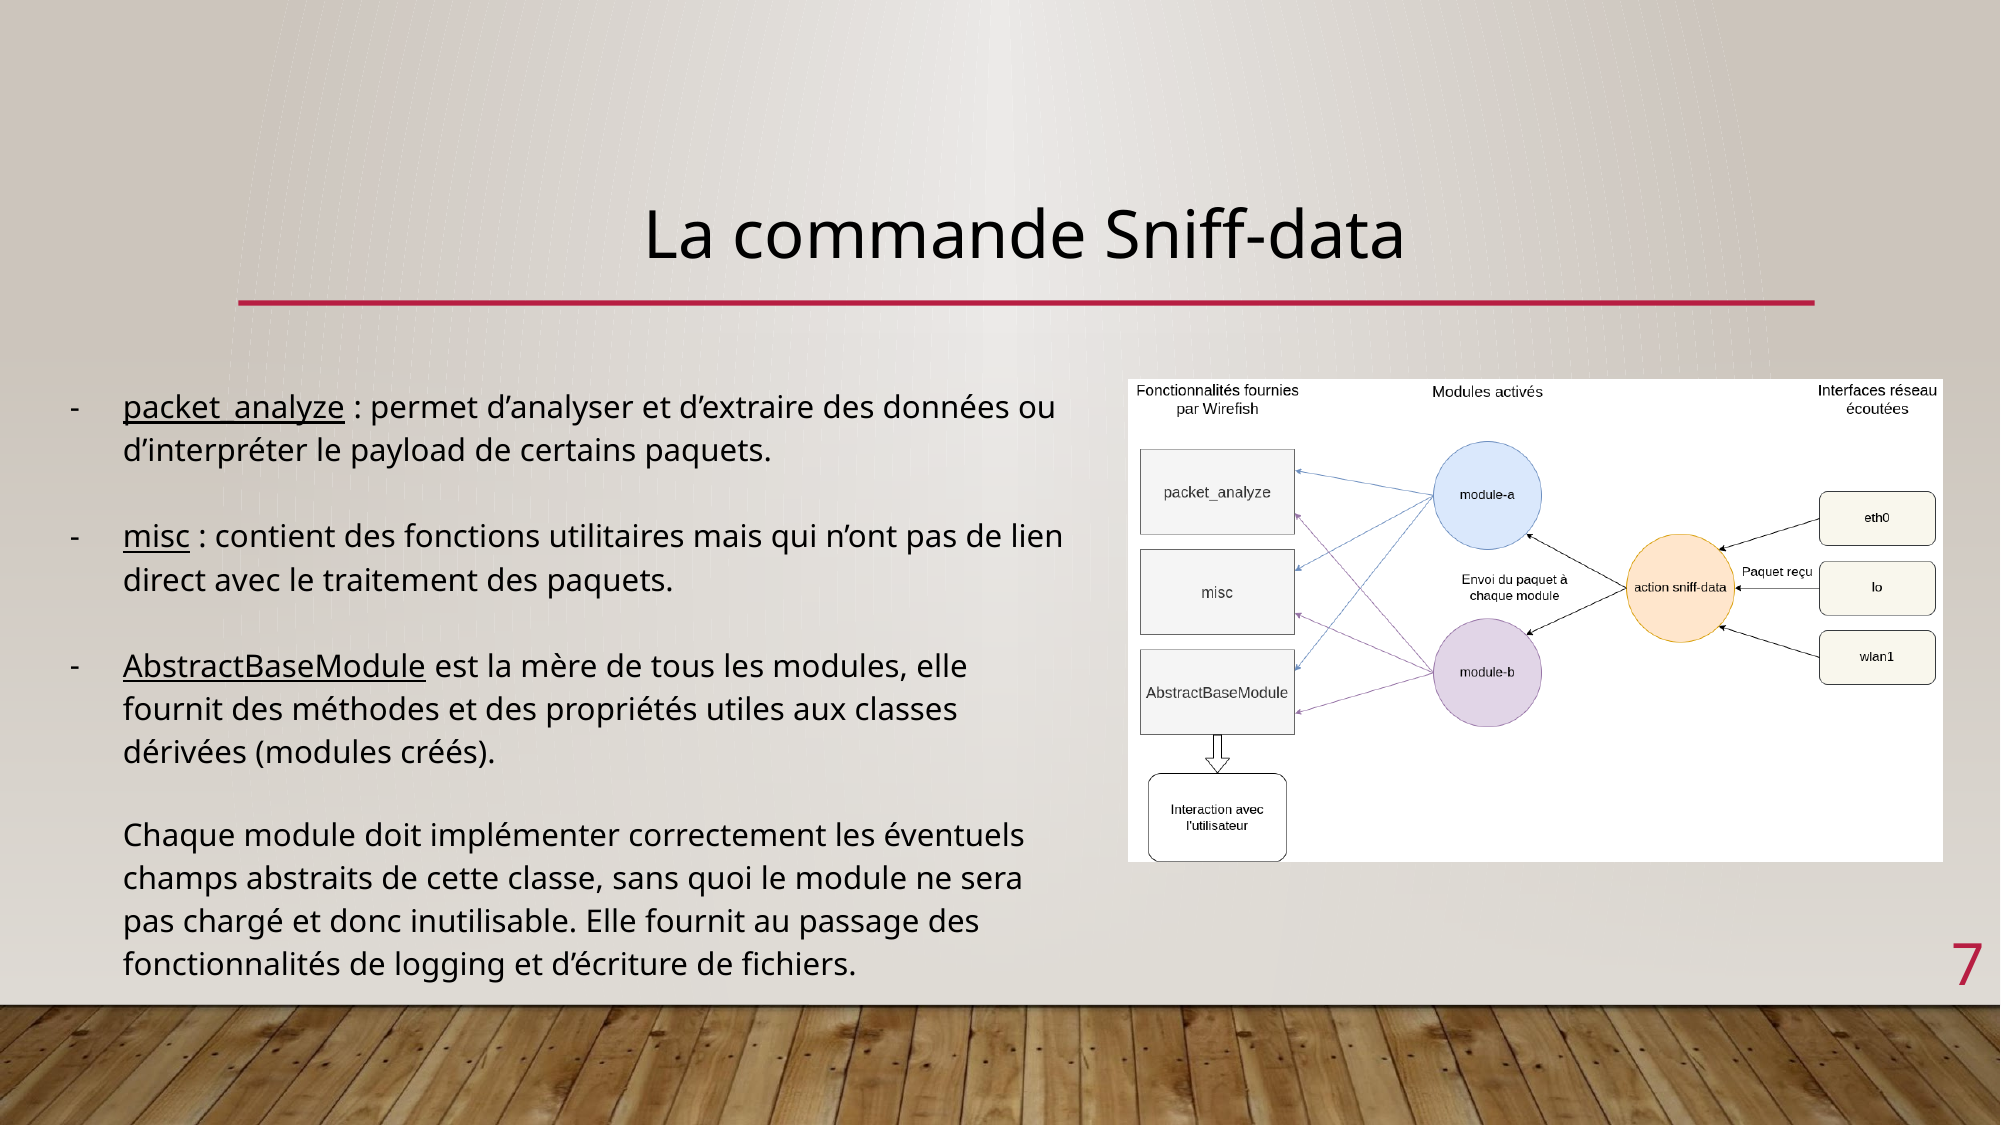

# La commande Sniff-data
packet_analyze : permet d’analyser et d’extraire des données ou d’interpréter le payload de certains paquets.
misc : contient des fonctions utilitaires mais qui n’ont pas de lien direct avec le traitement des paquets.
AbstractBaseModule est la mère de tous les modules, elle fournit des méthodes et des propriétés utiles aux classes dérivées (modules créés).
Chaque module doit implémenter correctement les éventuels champs abstraits de cette classe, sans quoi le module ne sera pas chargé et donc inutilisable. Elle fournit au passage des fonctionnalités de logging et d’écriture de fichiers.